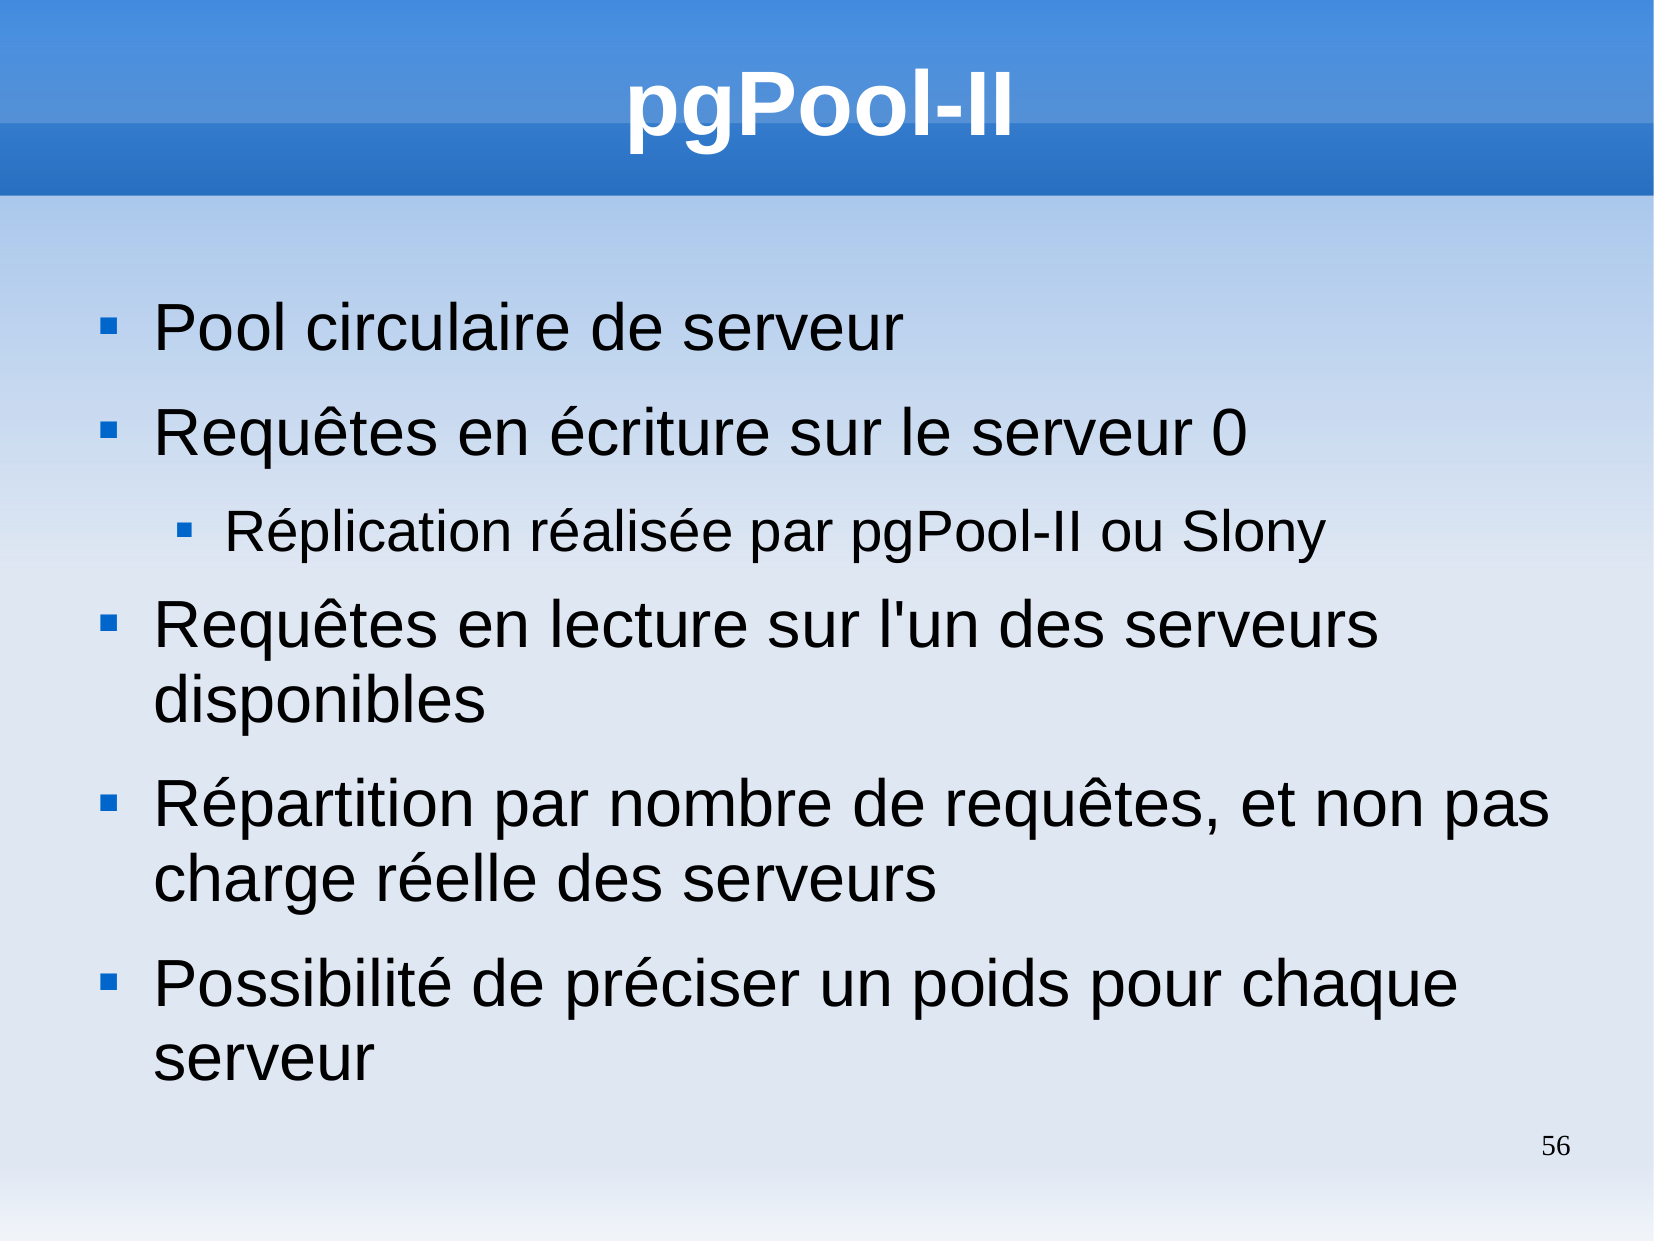

# pgPool-II
Pool circulaire de serveur
Requêtes en écriture sur le serveur 0
Réplication réalisée par pgPool-II ou Slony
Requêtes en lecture sur l'un des serveurs disponibles
Répartition par nombre de requêtes, et non pas charge réelle des serveurs
Possibilité de préciser un poids pour chaque serveur
56